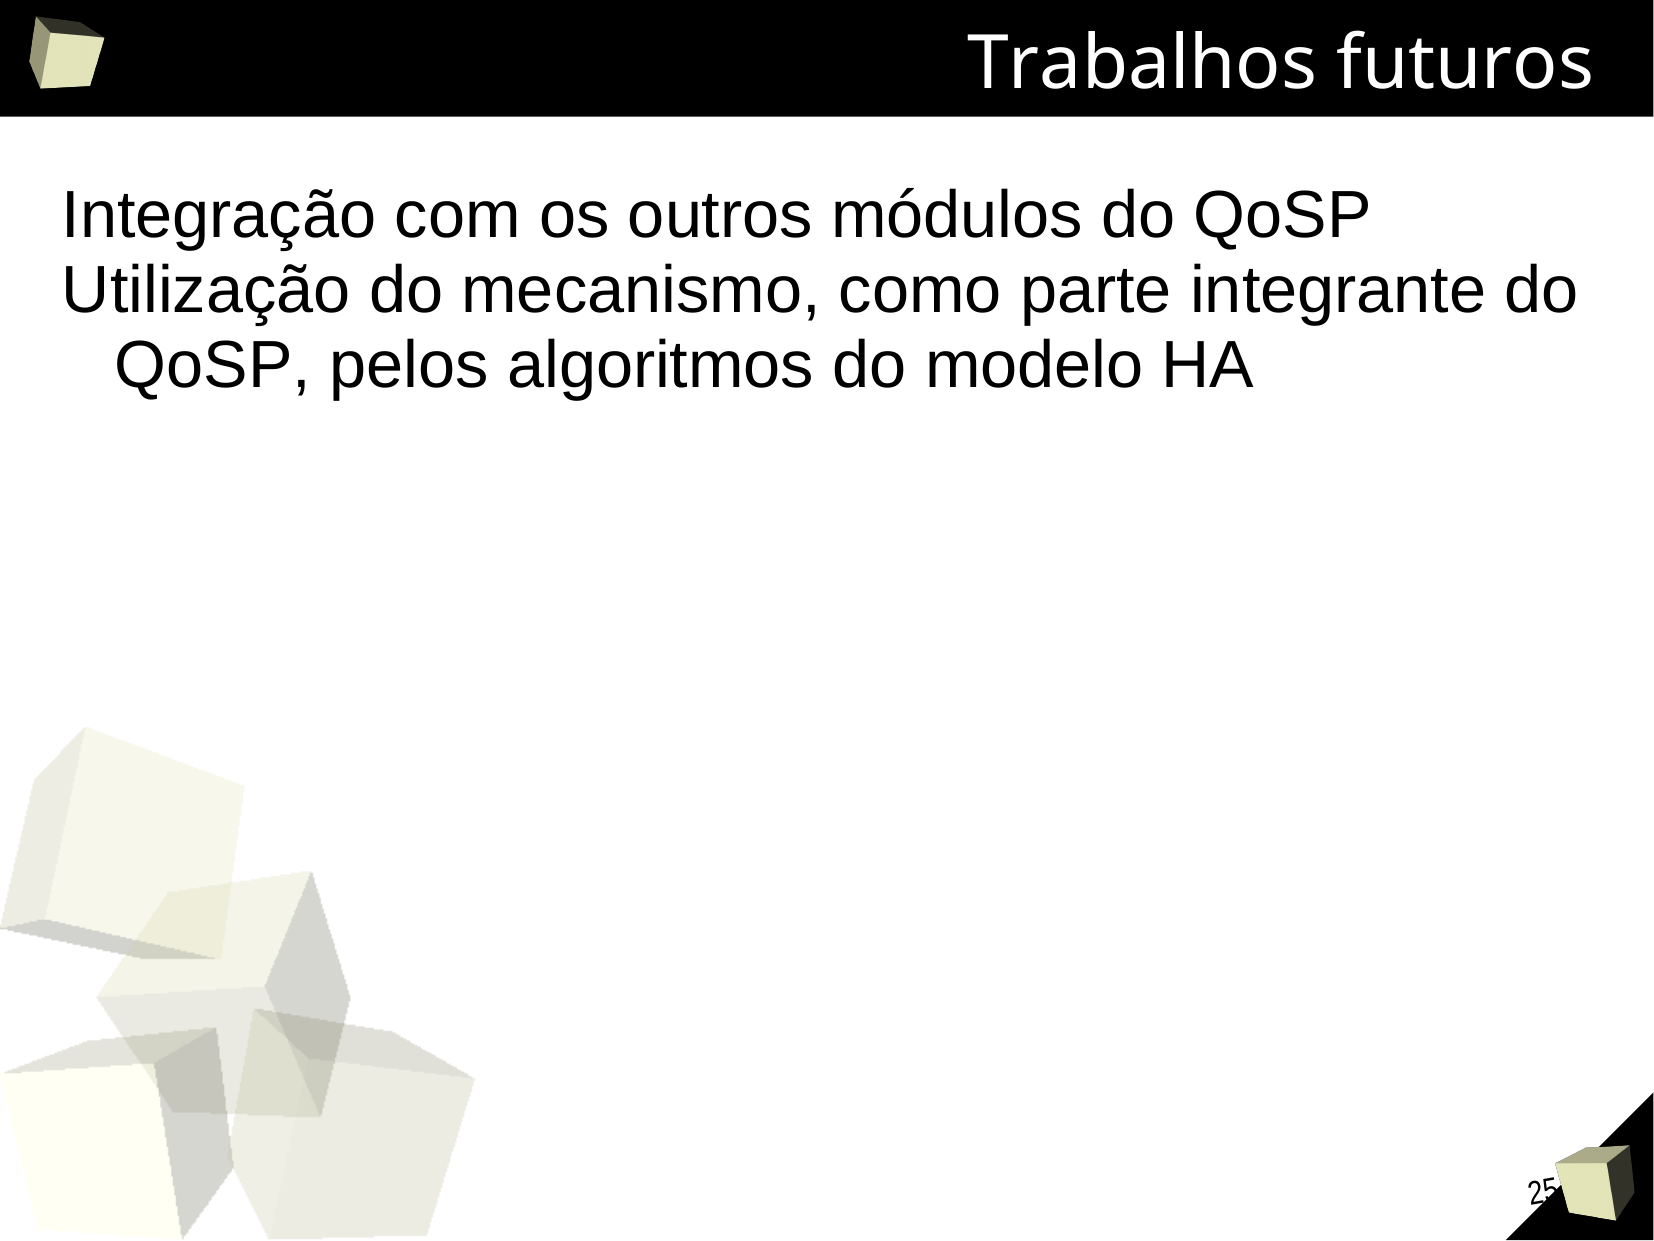

# Trabalhos futuros
Integração com os outros módulos do QoSP
Utilização do mecanismo, como parte integrante do QoSP, pelos algoritmos do modelo HA